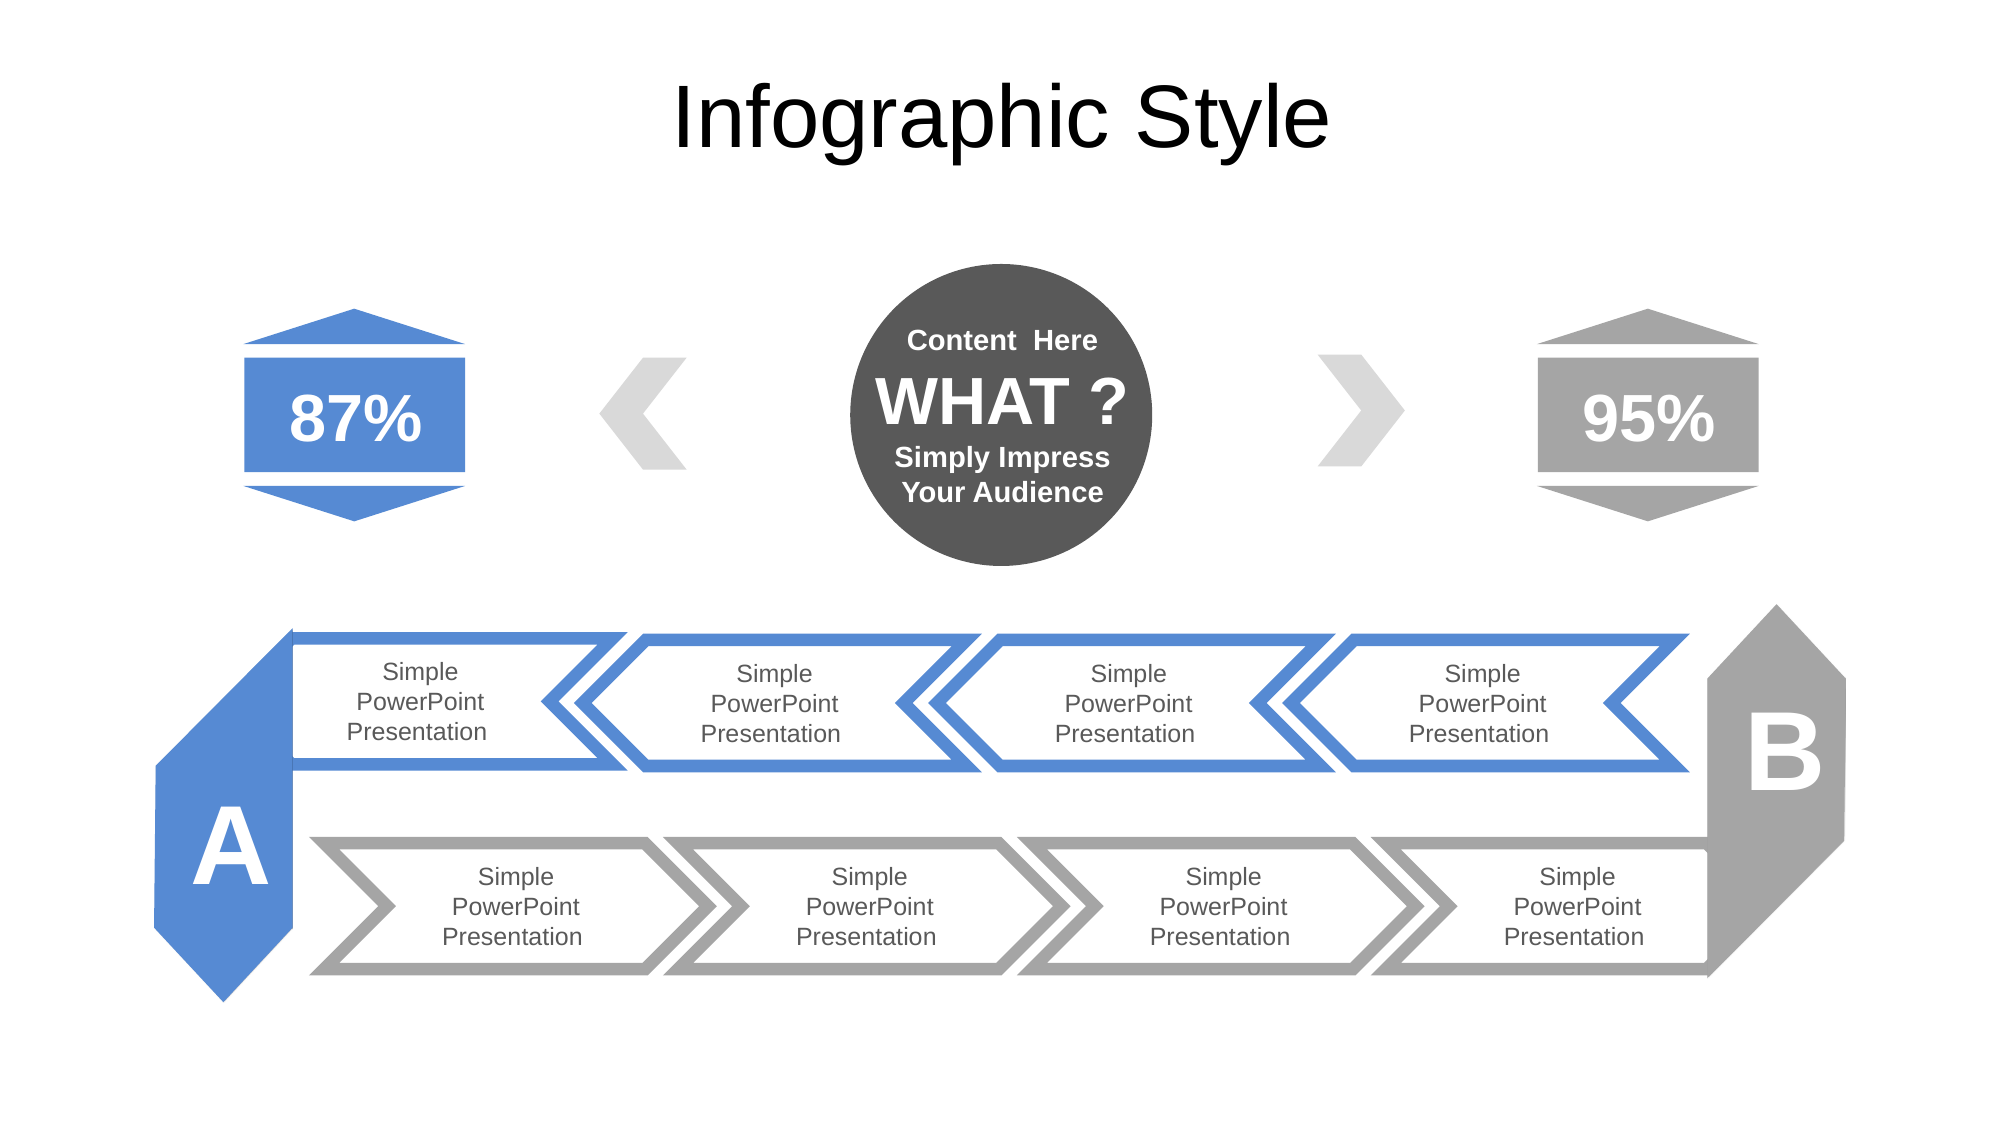

# Infographic Style
Content Here
WHAT ?
Simply Impress
Your Audience
87%
95%
Simple PowerPoint Presentation
Simple PowerPoint Presentation
Simple PowerPoint Presentation
Simple PowerPoint Presentation
B
A
Simple PowerPoint Presentation
Simple PowerPoint Presentation
Simple PowerPoint Presentation
Simple PowerPoint Presentation